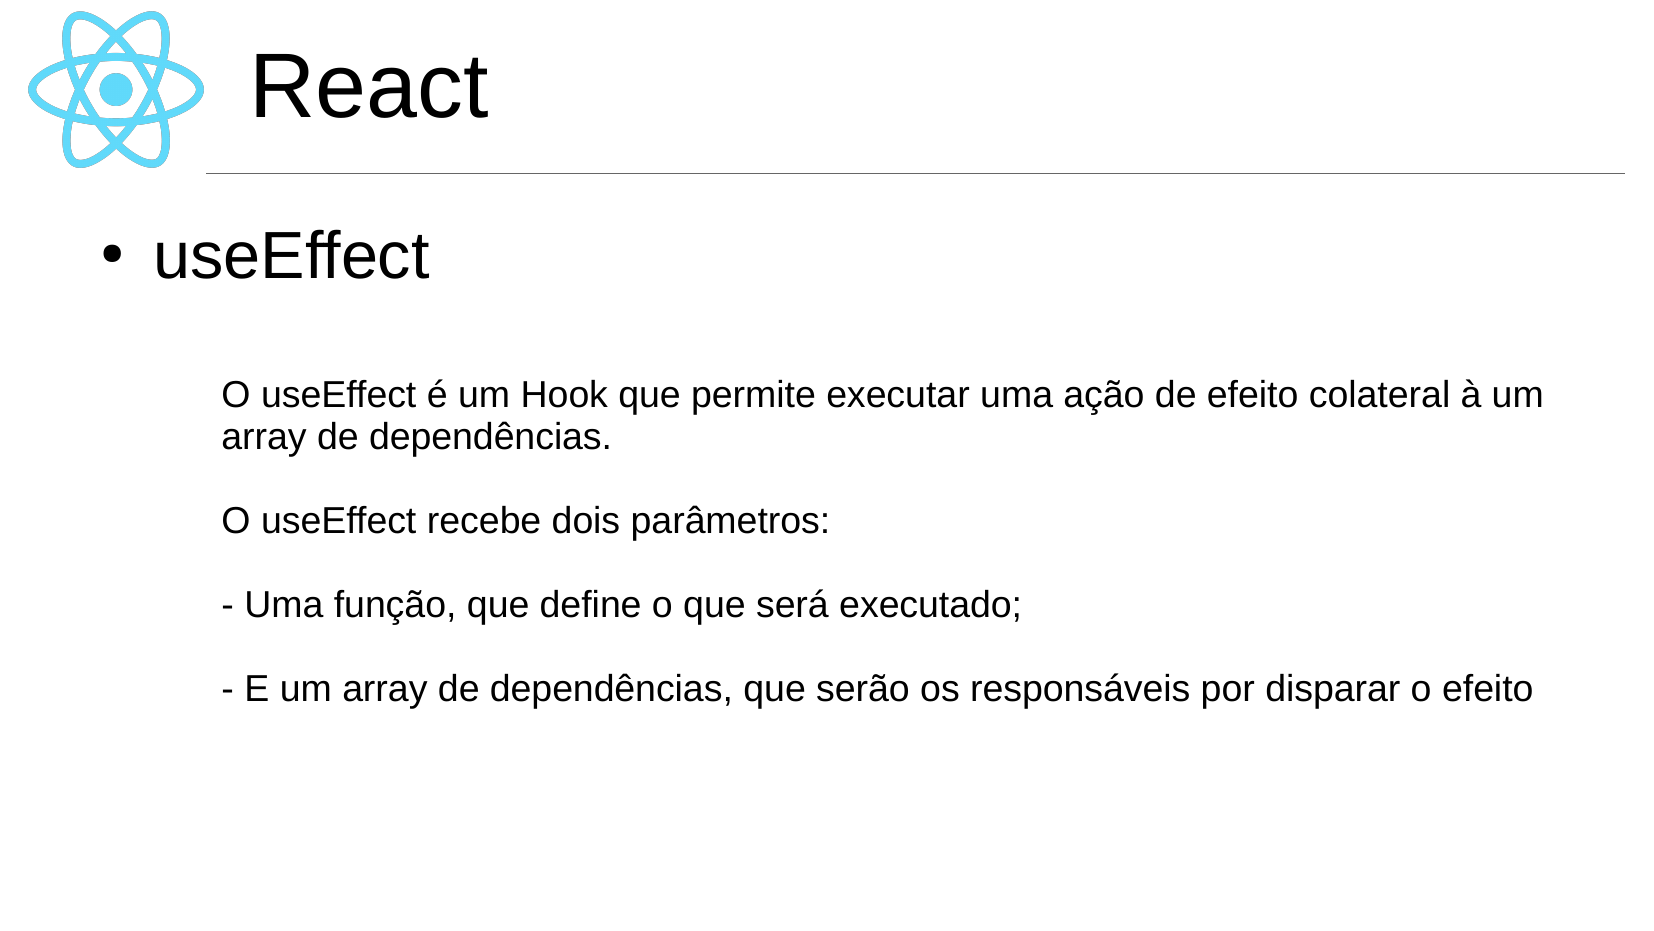

# React
useEffect
O useEffect é um Hook que permite executar uma ação de efeito colateral à um array de dependências.
O useEffect recebe dois parâmetros:
- Uma função, que define o que será executado;
- E um array de dependências, que serão os responsáveis por disparar o efeito